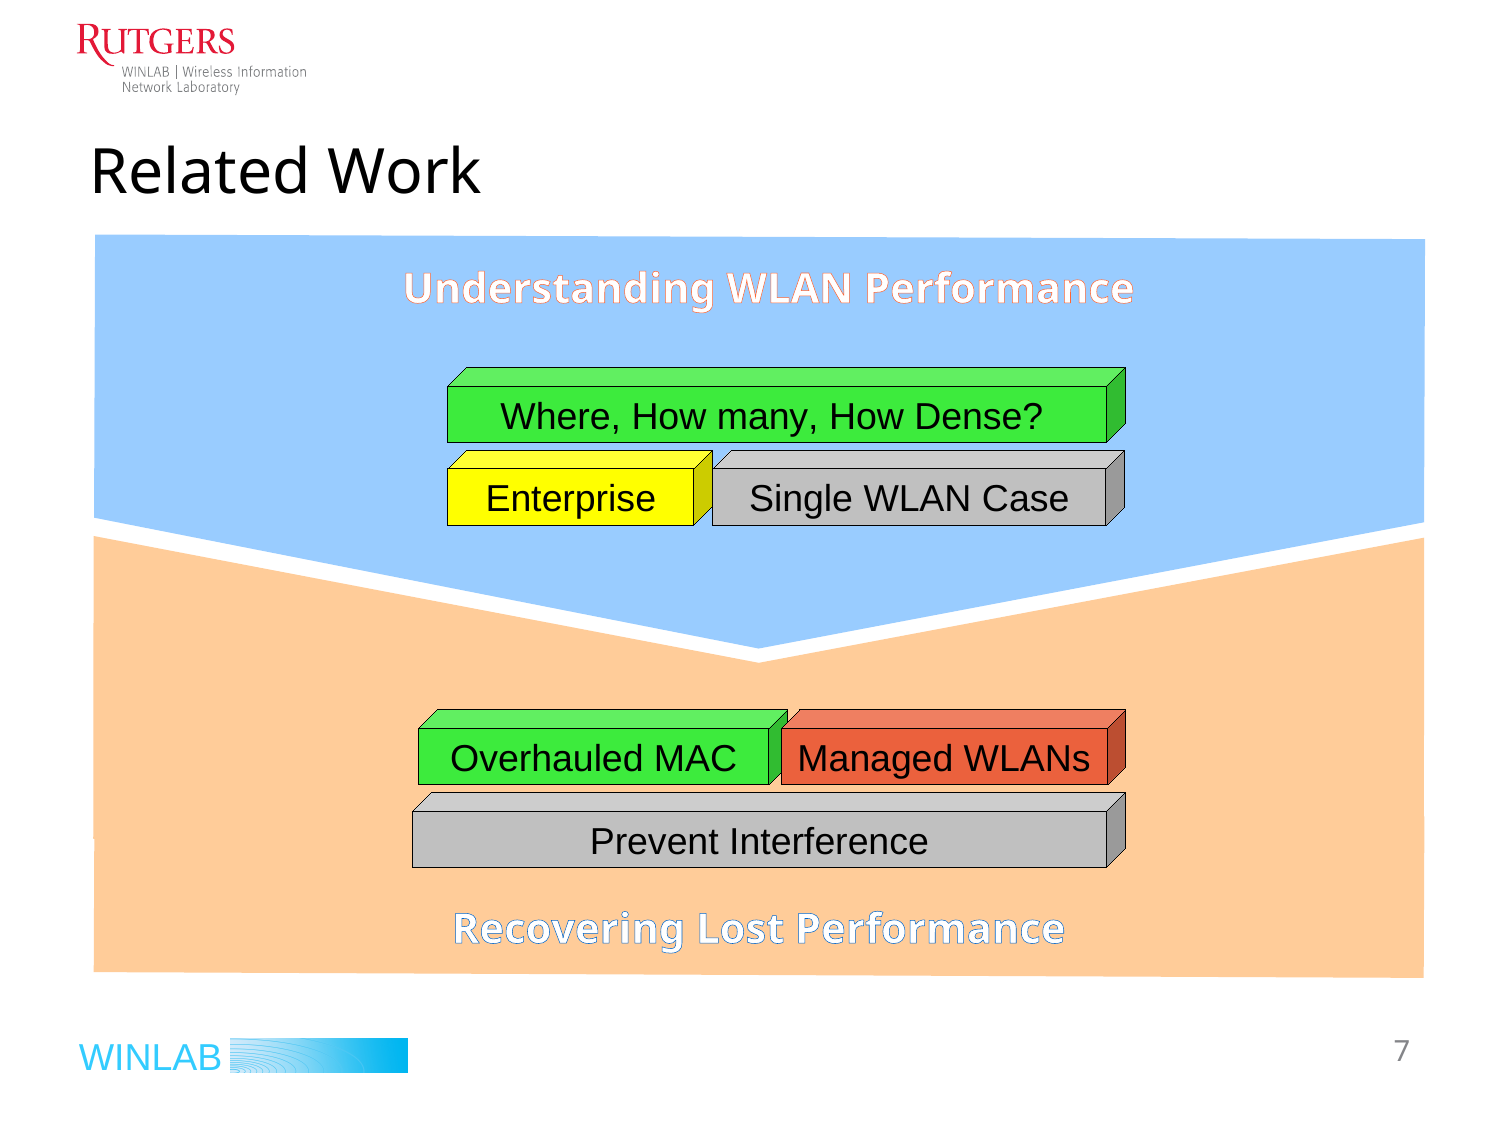

# Related Work
Understanding WLAN Performance
Where, How many, How Dense?
Enterprise
Single WLAN Case
Overhauled MAC
Managed WLANs
Prevent Interference
Recovering Lost Performance
7